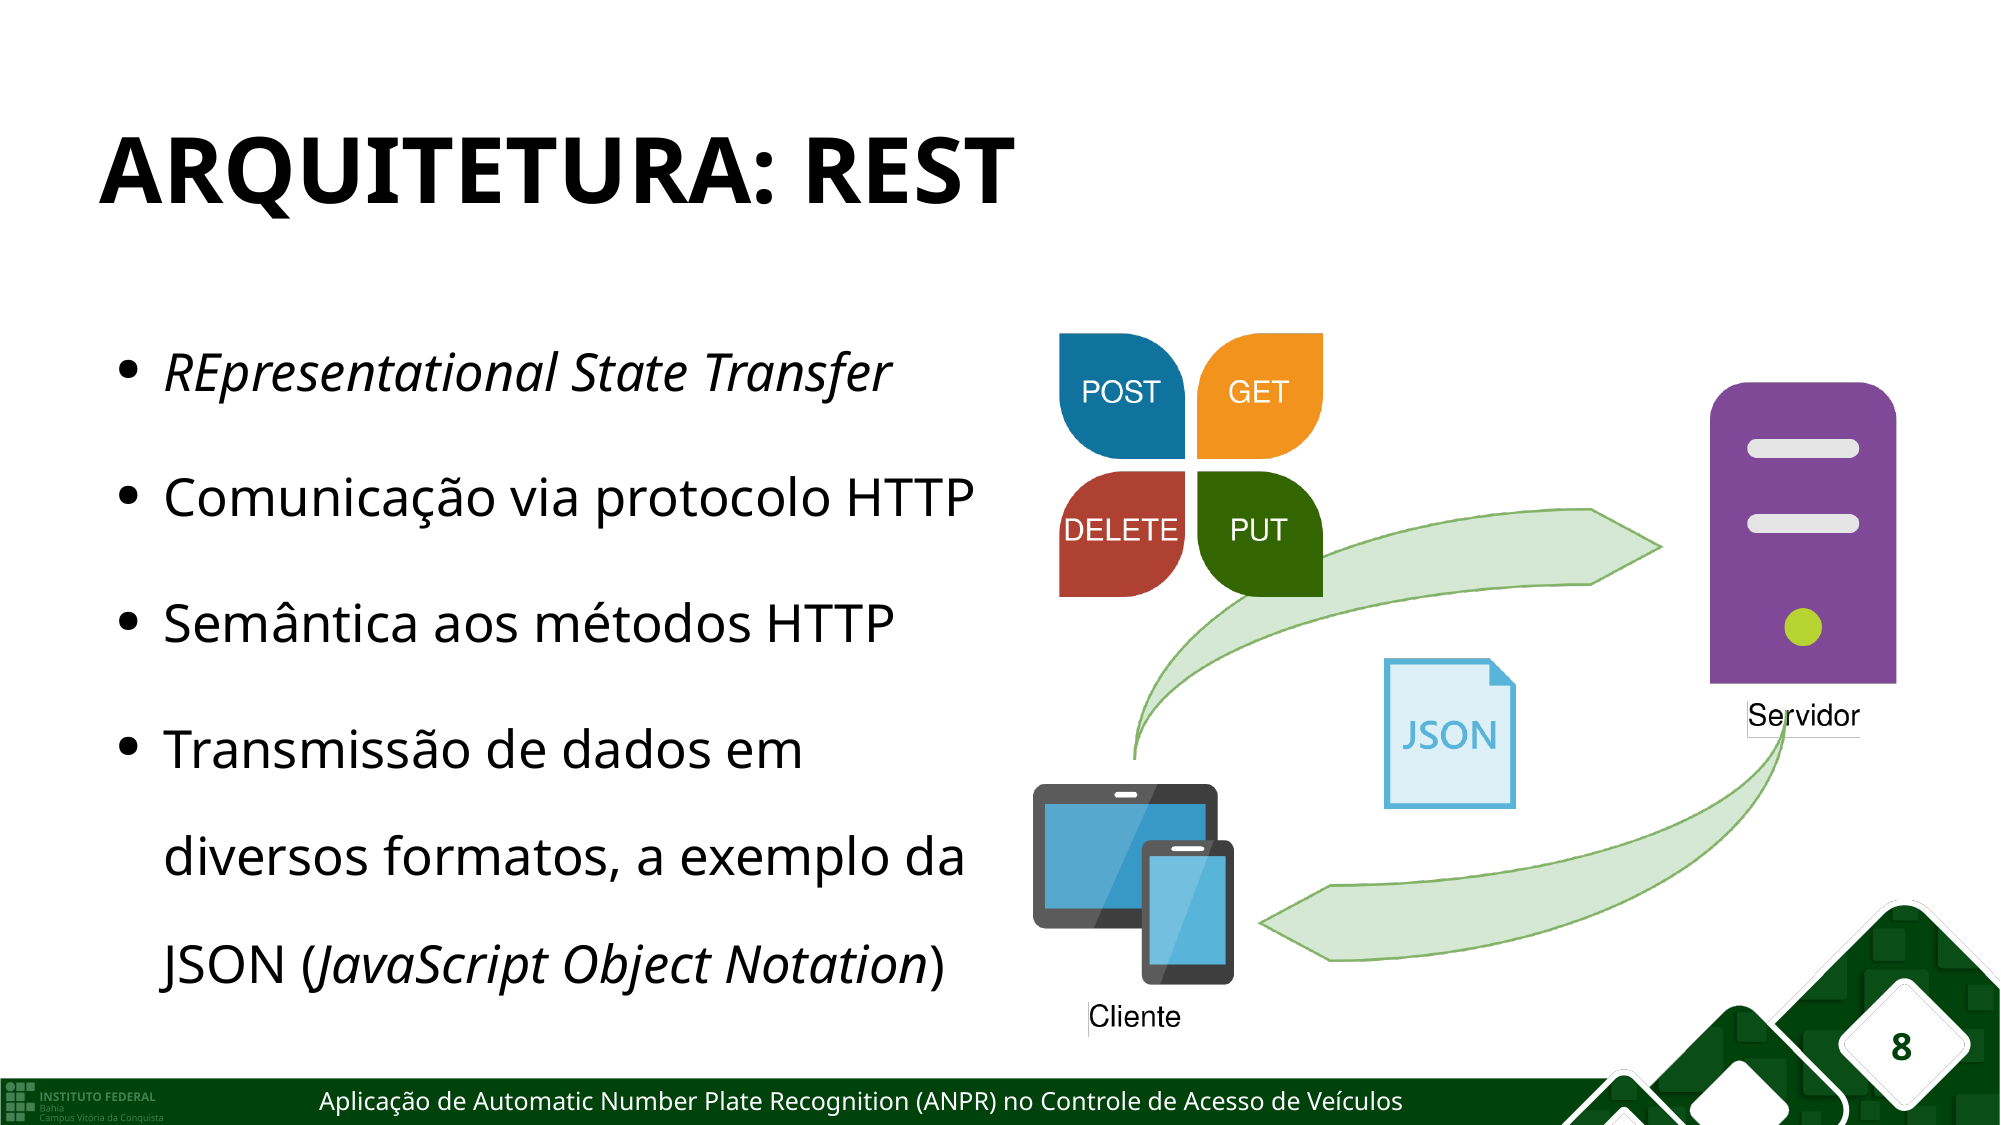

# ARQUITETURA: REST
REpresentational State Transfer
Comunicação via protocolo HTTP
Semântica aos métodos HTTP
Transmissão de dados em diversos formatos, a exemplo da JSON (JavaScript Object Notation)